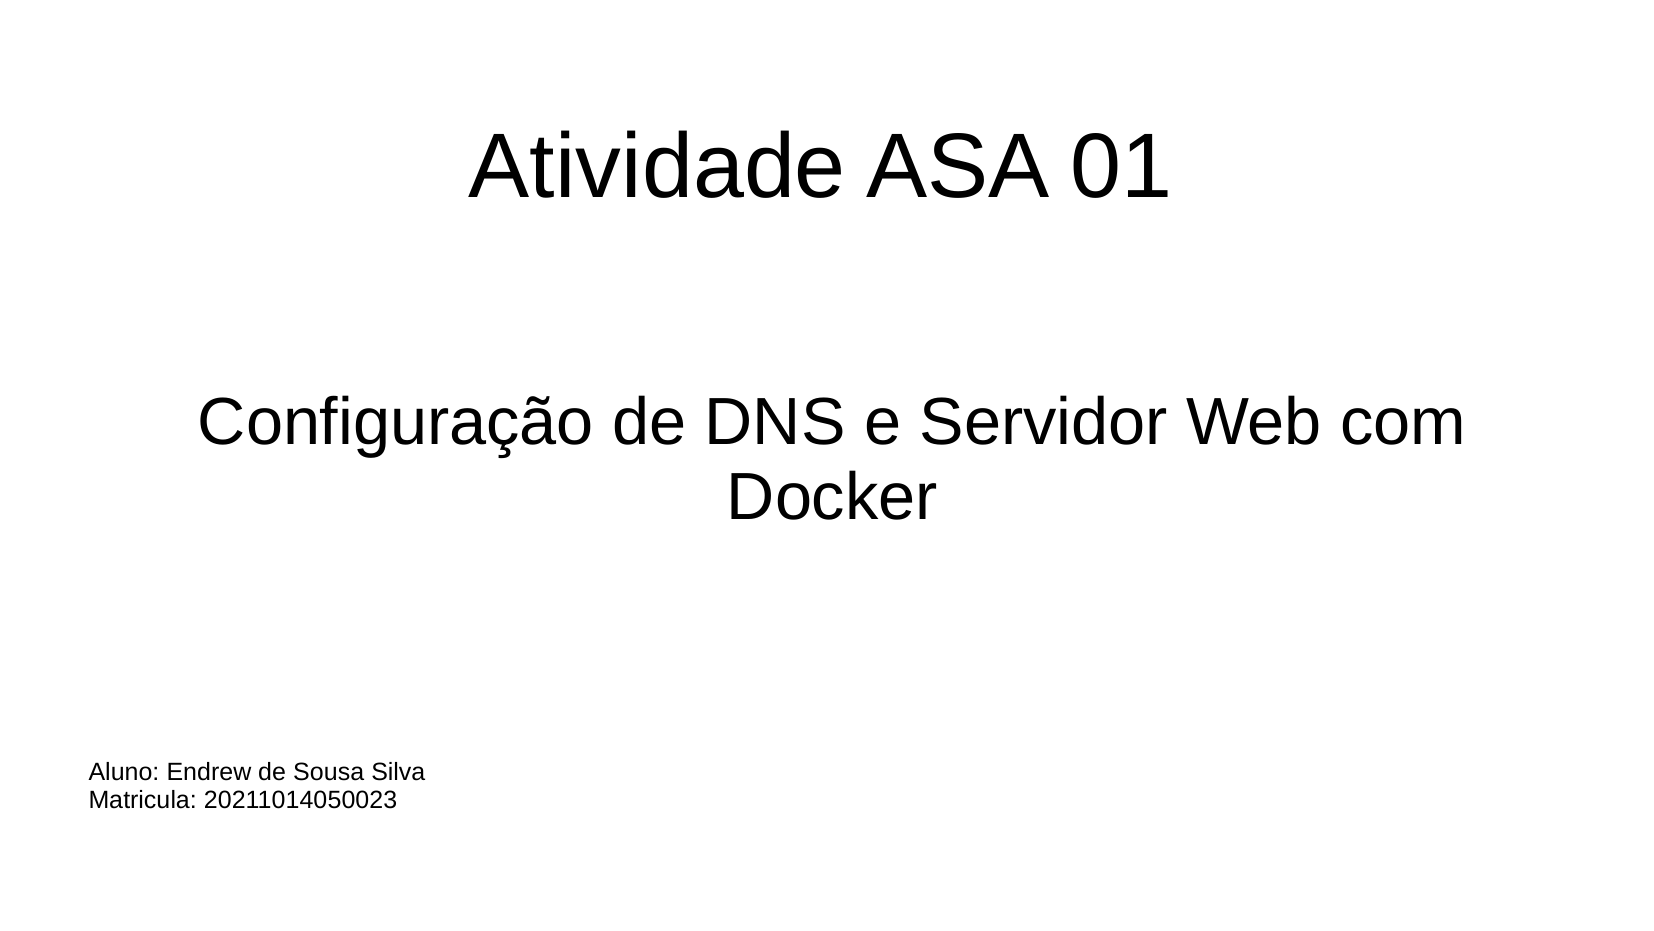

# Atividade ASA 01
Configuração de DNS e Servidor Web com Docker
Aluno: Endrew de Sousa Silva
Matricula: 20211014050023